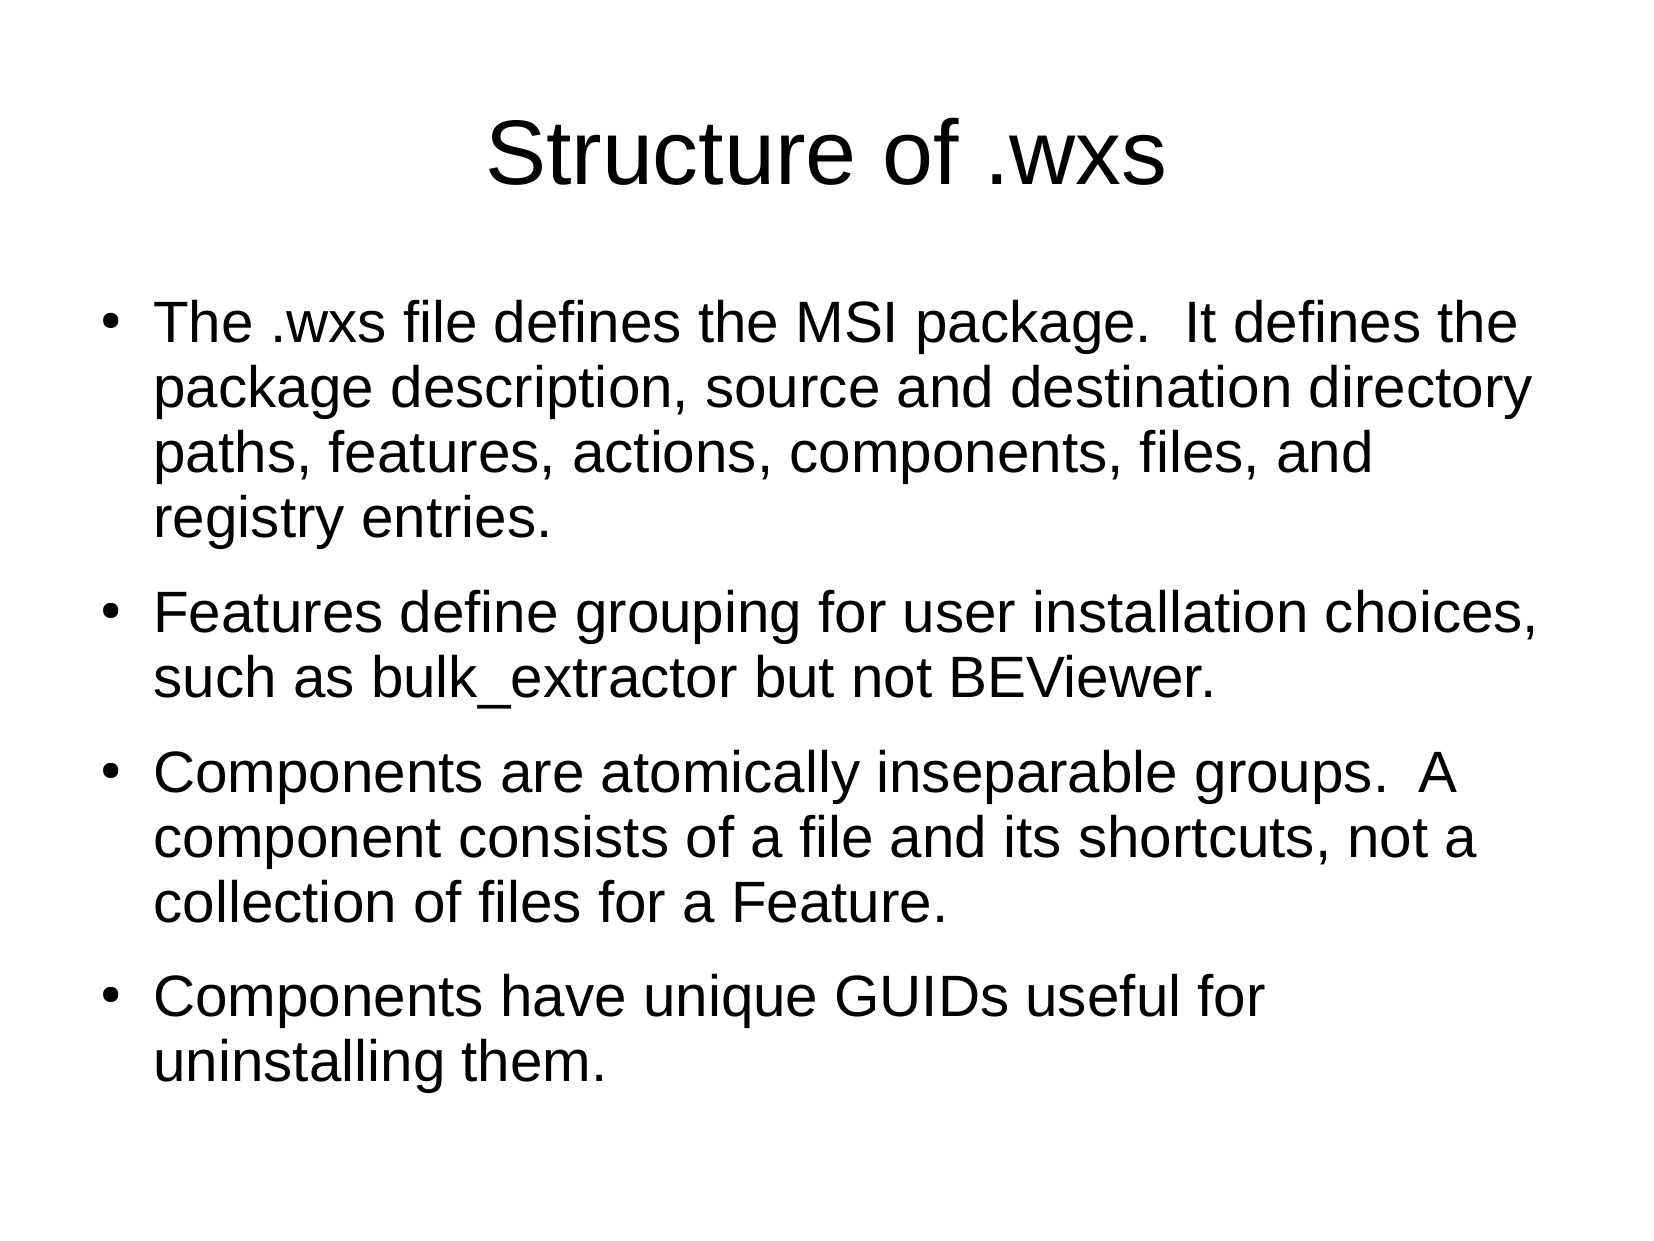

# Structure of .wxs
The .wxs file defines the MSI package. It defines the package description, source and destination directory paths, features, actions, components, files, and registry entries.
Features define grouping for user installation choices, such as bulk_extractor but not BEViewer.
Components are atomically inseparable groups. A component consists of a file and its shortcuts, not a collection of files for a Feature.
Components have unique GUIDs useful for uninstalling them.